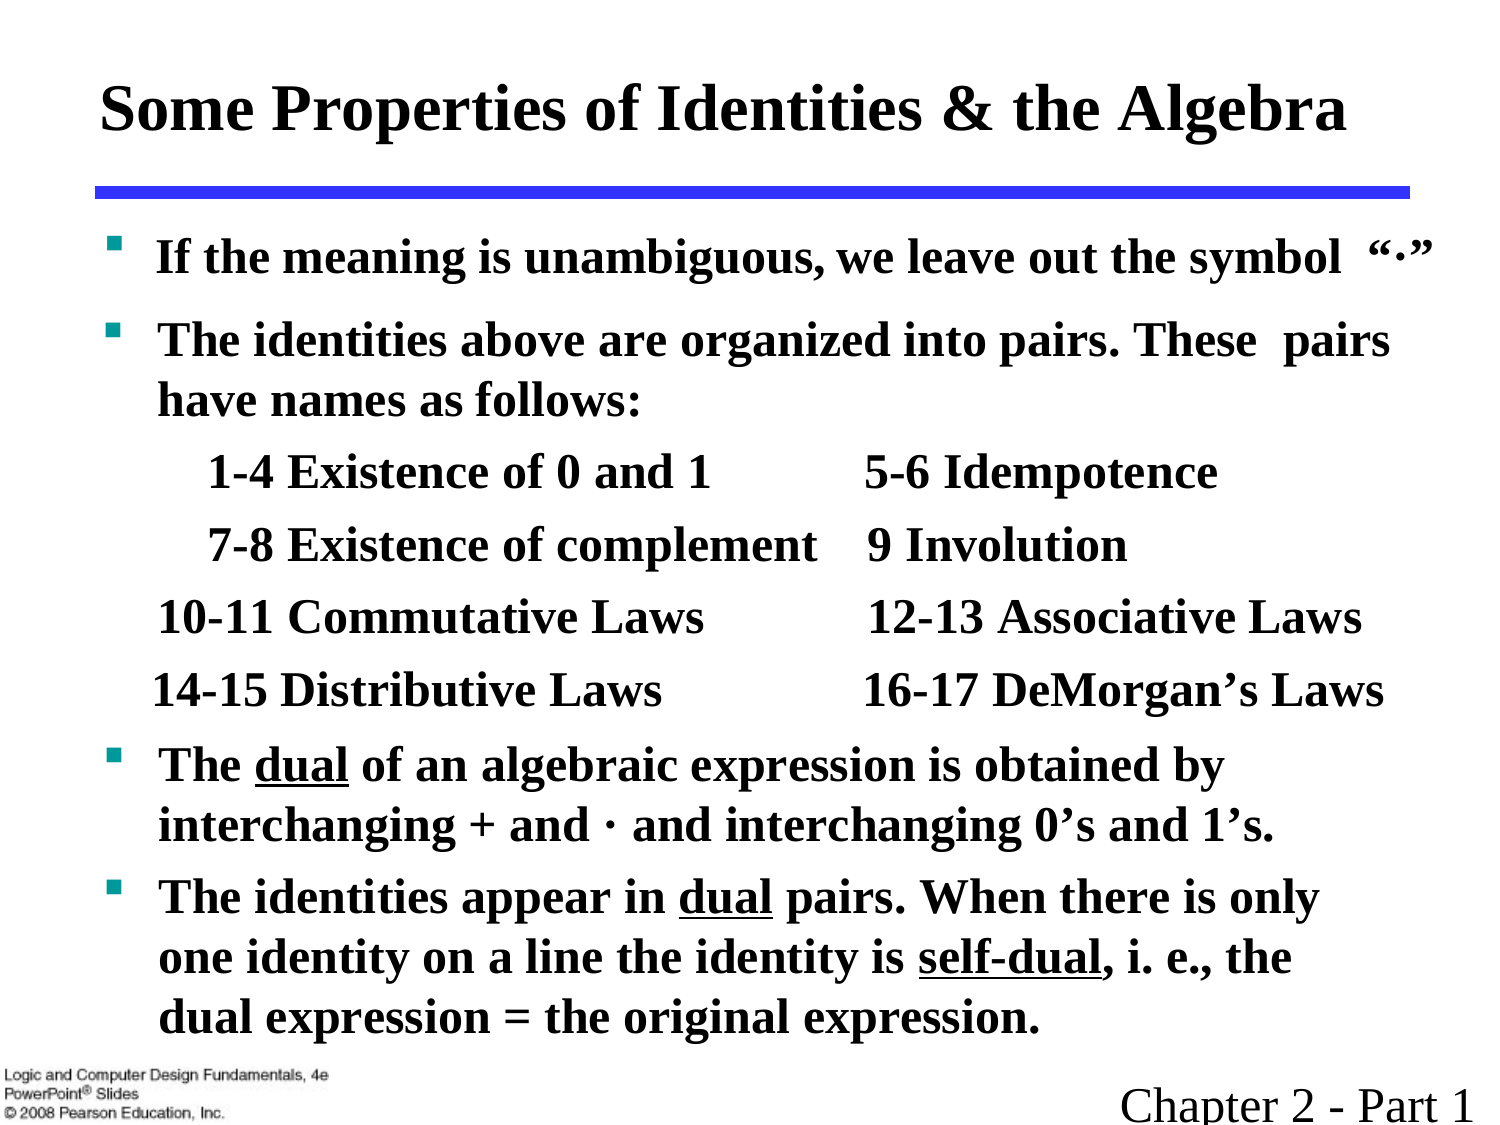

# Some Properties of Identities & the Algebra
 If the meaning is unambiguous, we leave out the symbol “·”
The identities above are organized into pairs. These pairs have names as follows:
	 1-4 Existence of 0 and 1	 5-6 Idempotence
	 7-8 Existence of complement 9 Involution
	10-11 Commutative Laws 12-13 Associative Laws
 14-15 Distributive Laws 16-17 DeMorgan’s Laws
The dual of an algebraic expression is obtained by interchanging + and · and interchanging 0’s and 1’s.
The identities appear in dual pairs. When there is only one identity on a line the identity is self-dual, i. e., the dual expression = the original expression.
16